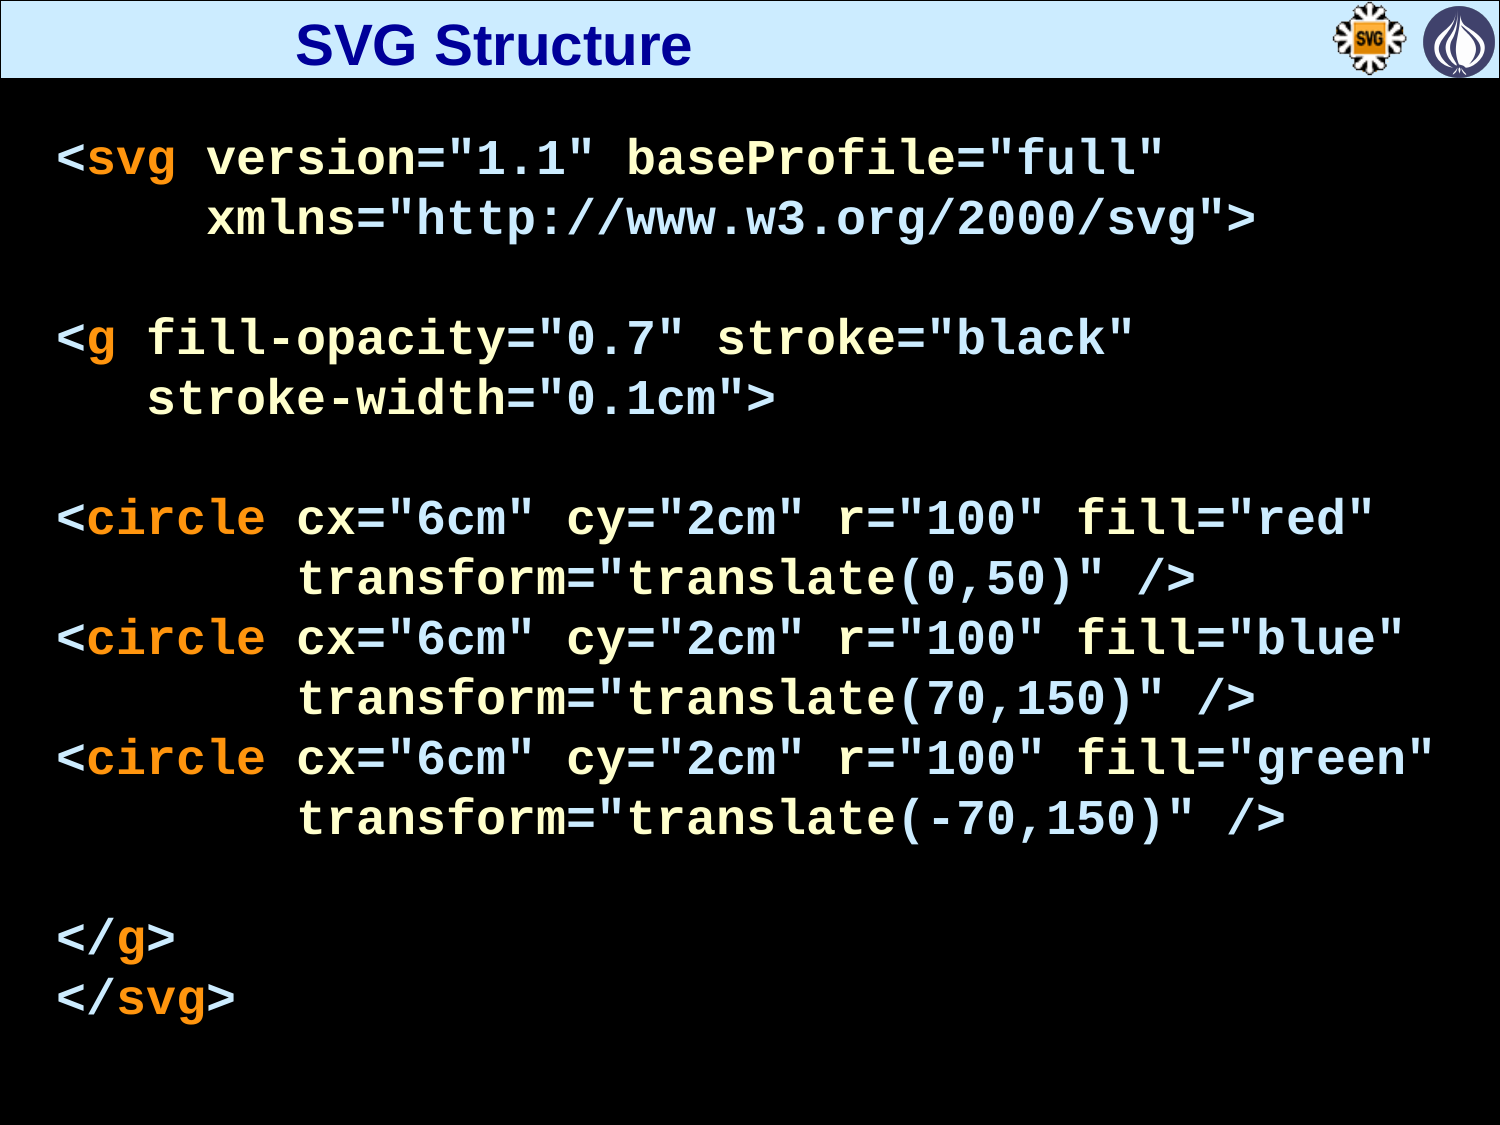

SVG Structure
<svg version="1.1" baseProfile="full"
 xmlns="http://www.w3.org/2000/svg">
<g fill-opacity="0.7" stroke="black"
 stroke-width="0.1cm">
<circle cx="6cm" cy="2cm" r="100" fill="red"
 transform="translate(0,50)" />
<circle cx="6cm" cy="2cm" r="100" fill="blue"
	 transform="translate(70,150)" />
<circle cx="6cm" cy="2cm" r="100" fill="green"
	 transform="translate(-70,150)" />
</g>
</svg>